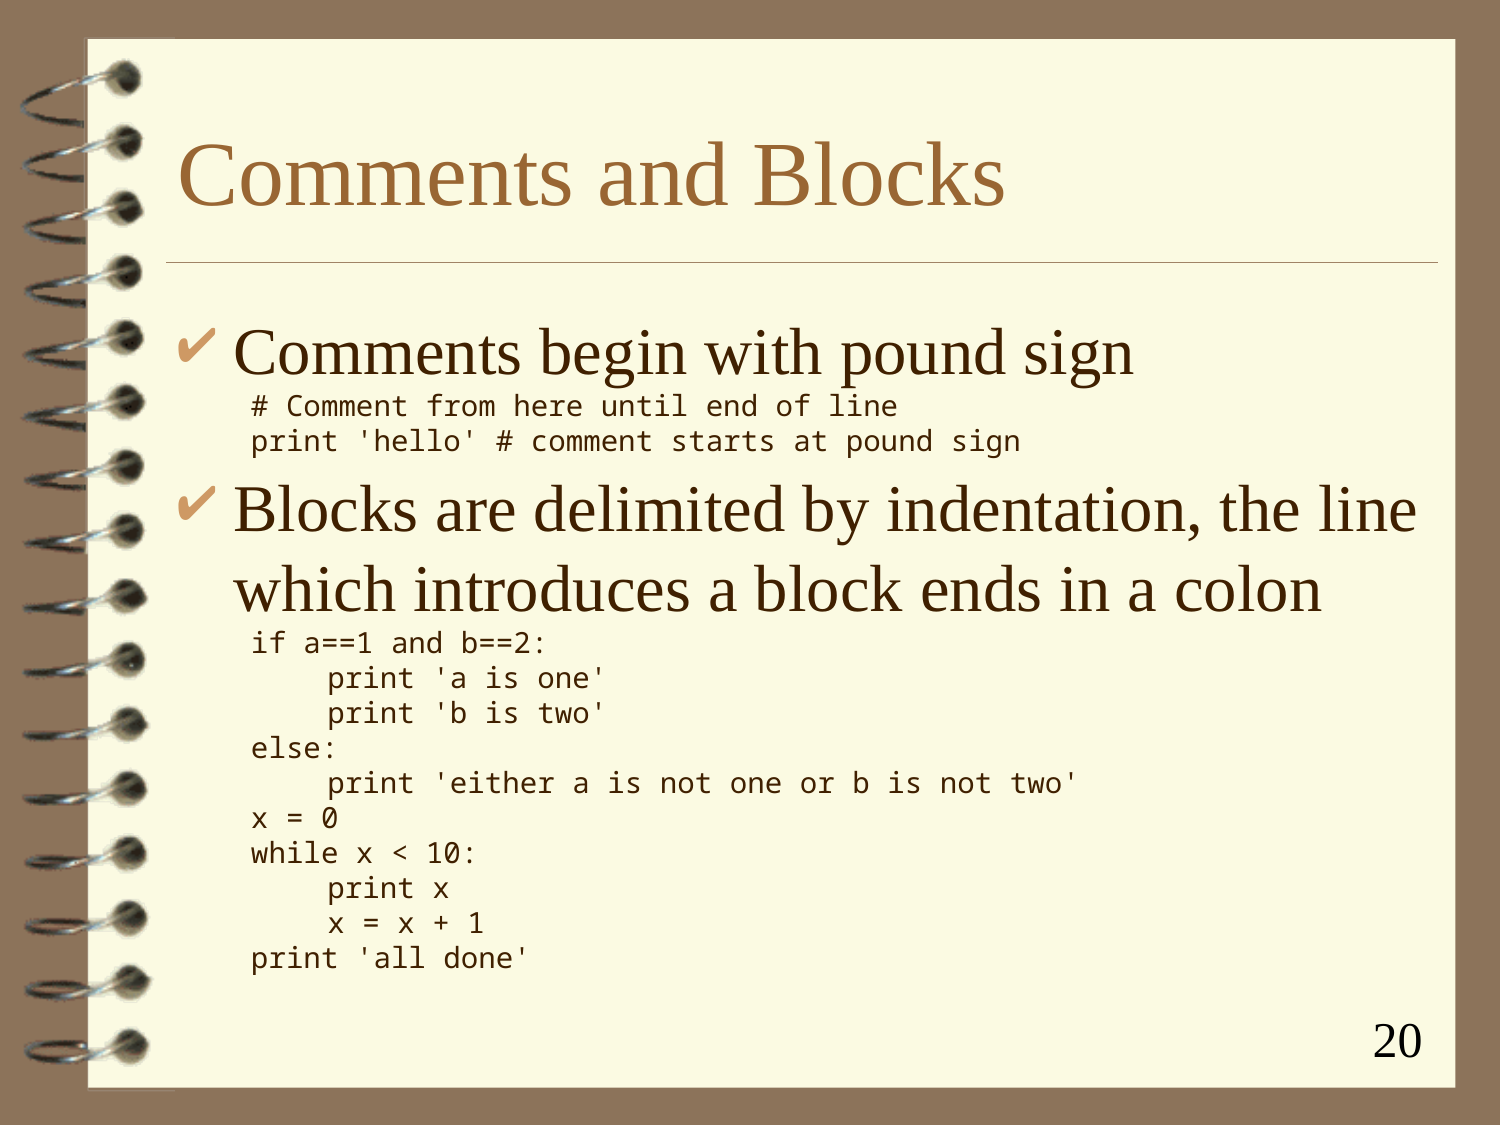

# Comments and Blocks
Comments begin with pound sign
 # Comment from here until end of line
 print 'hello' # comment starts at pound sign
Blocks are delimited by indentation, the line which introduces a block ends in a colon
 if a==1 and b==2:
	print 'a is one'
	print 'b is two'
 else:
	print 'either a is not one or b is not two'
 x = 0
 while x < 10:
	print x
	x = x + 1
 print 'all done'
20